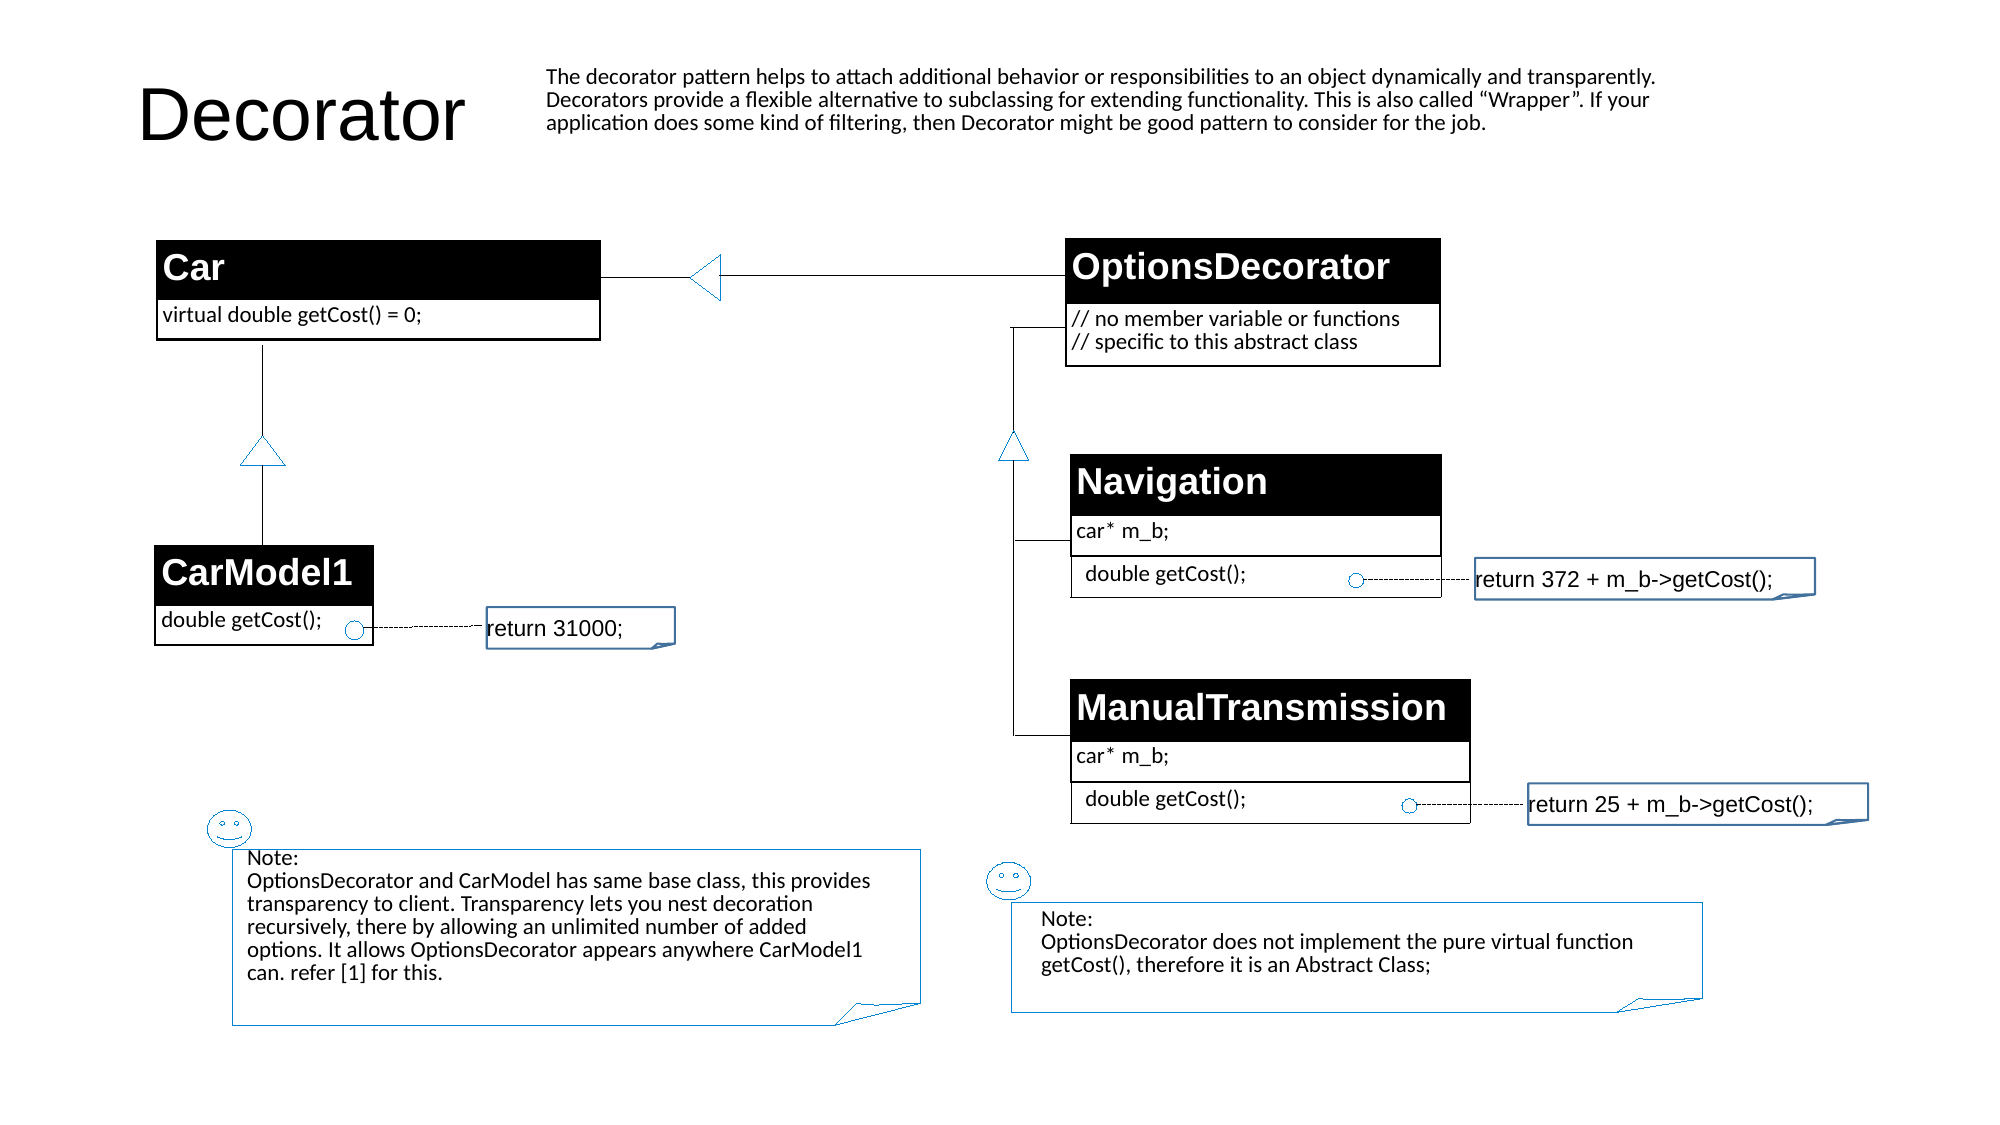

# Decorator
The decorator pattern helps to attach additional behavior or responsibilities to an object dynamically and transparently. Decorators provide a flexible alternative to subclassing for extending functionality. This is also called “Wrapper”. If your application does some kind of filtering, then Decorator might be good pattern to consider for the job.
| OptionsDecorator |
| --- |
| // no member variable or functions // specific to this abstract class |
| Car |
| --- |
| virtual double getCost() = 0; |
| Navigation |
| --- |
| car\* m\_b; |
| double getCost(); |
| CarModel1 |
| --- |
| double getCost(); |
return 372 + m_b->getCost();
return 31000;
| ManualTransmission |
| --- |
| car\* m\_b; |
| double getCost(); |
return 25 + m_b->getCost();
Note:
OptionsDecorator and CarModel has same base class, this provides
transparency to client. Transparency lets you nest decoration recursively, there by allowing an unlimited number of added options. It allows OptionsDecorator appears anywhere CarModel1 can. refer [1] for this.
Note:
OptionsDecorator does not implement the pure virtual function getCost(), therefore it is an Abstract Class;